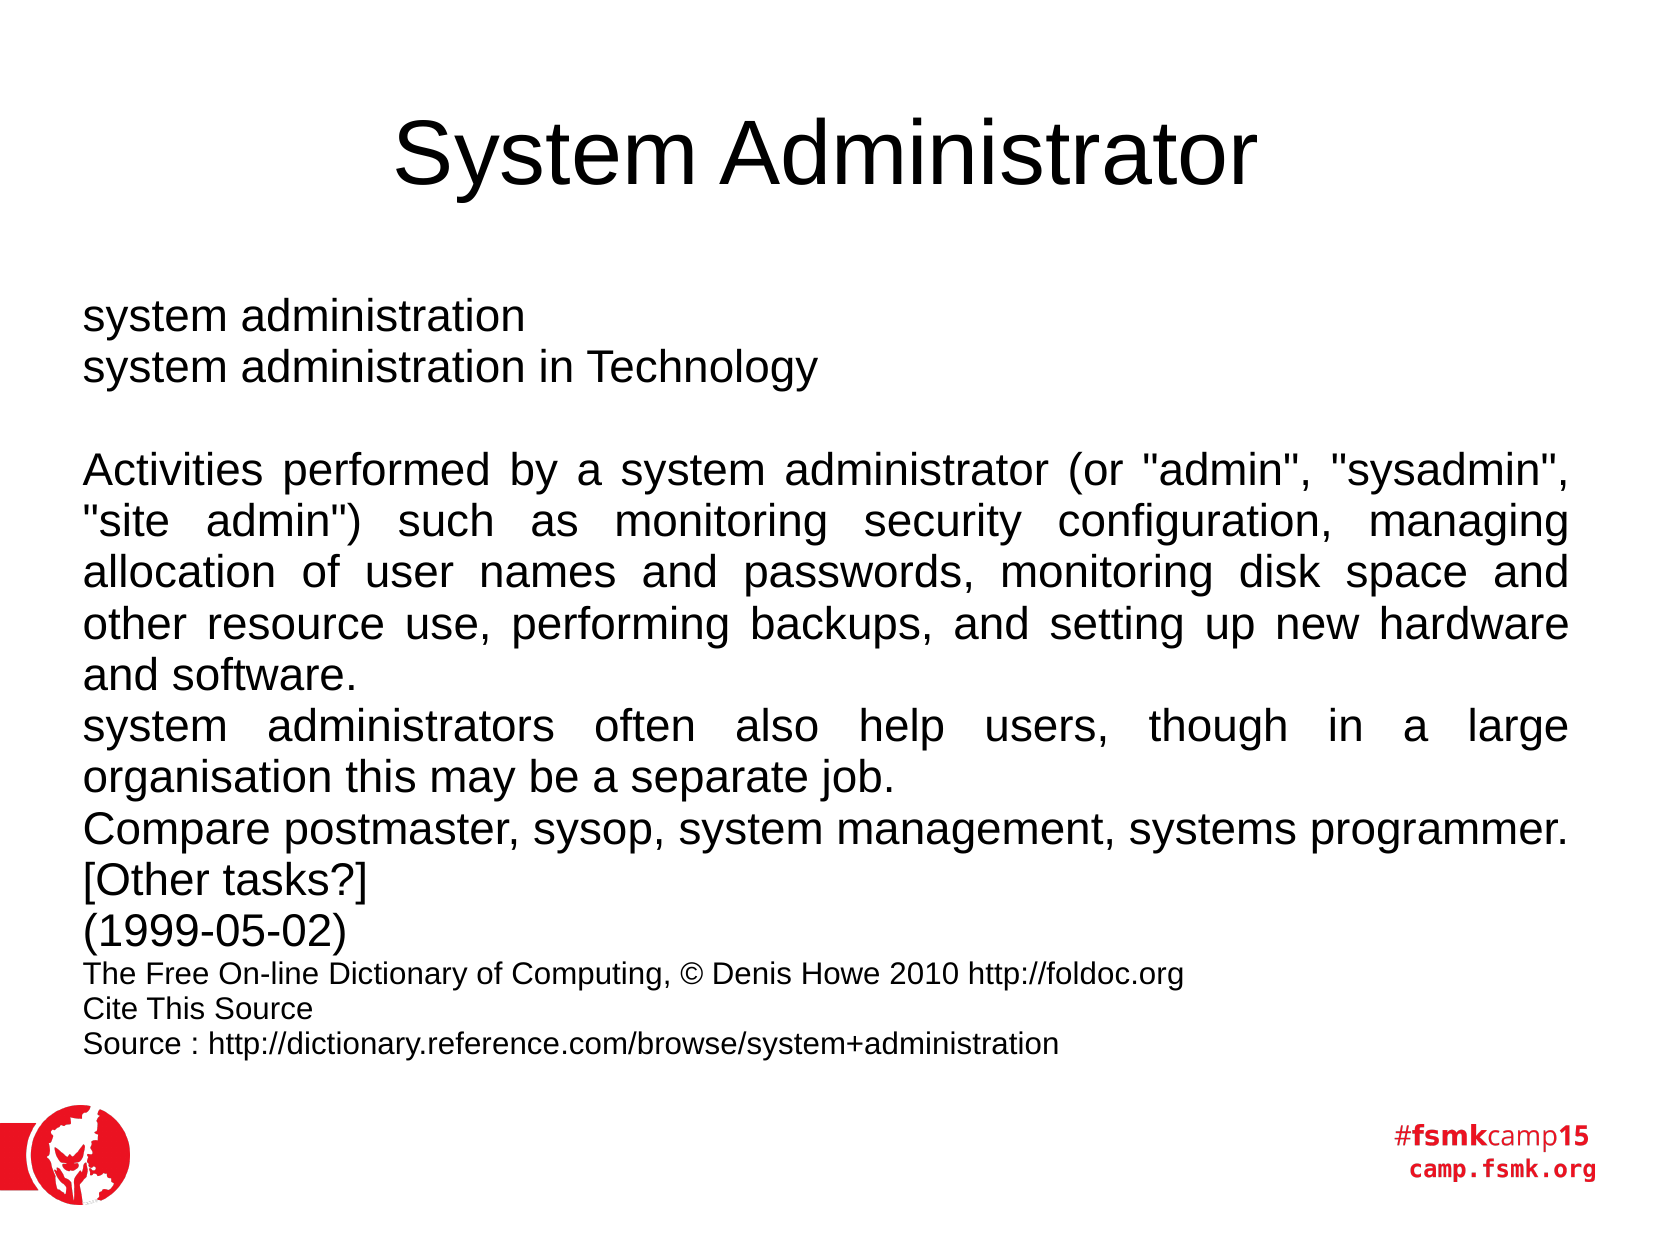

# System Administrator
system administration
system administration in Technology
Activities performed by a system administrator (or "admin", "sysadmin", "site admin") such as monitoring security configuration, managing allocation of user names and passwords, monitoring disk space and other resource use, performing backups, and setting up new hardware and software.
system administrators often also help users, though in a large organisation this may be a separate job.
Compare postmaster, sysop, system management, systems programmer.
[Other tasks?]
(1999-05-02)
The Free On-line Dictionary of Computing, © Denis Howe 2010 http://foldoc.org
Cite This Source
Source : http://dictionary.reference.com/browse/system+administration